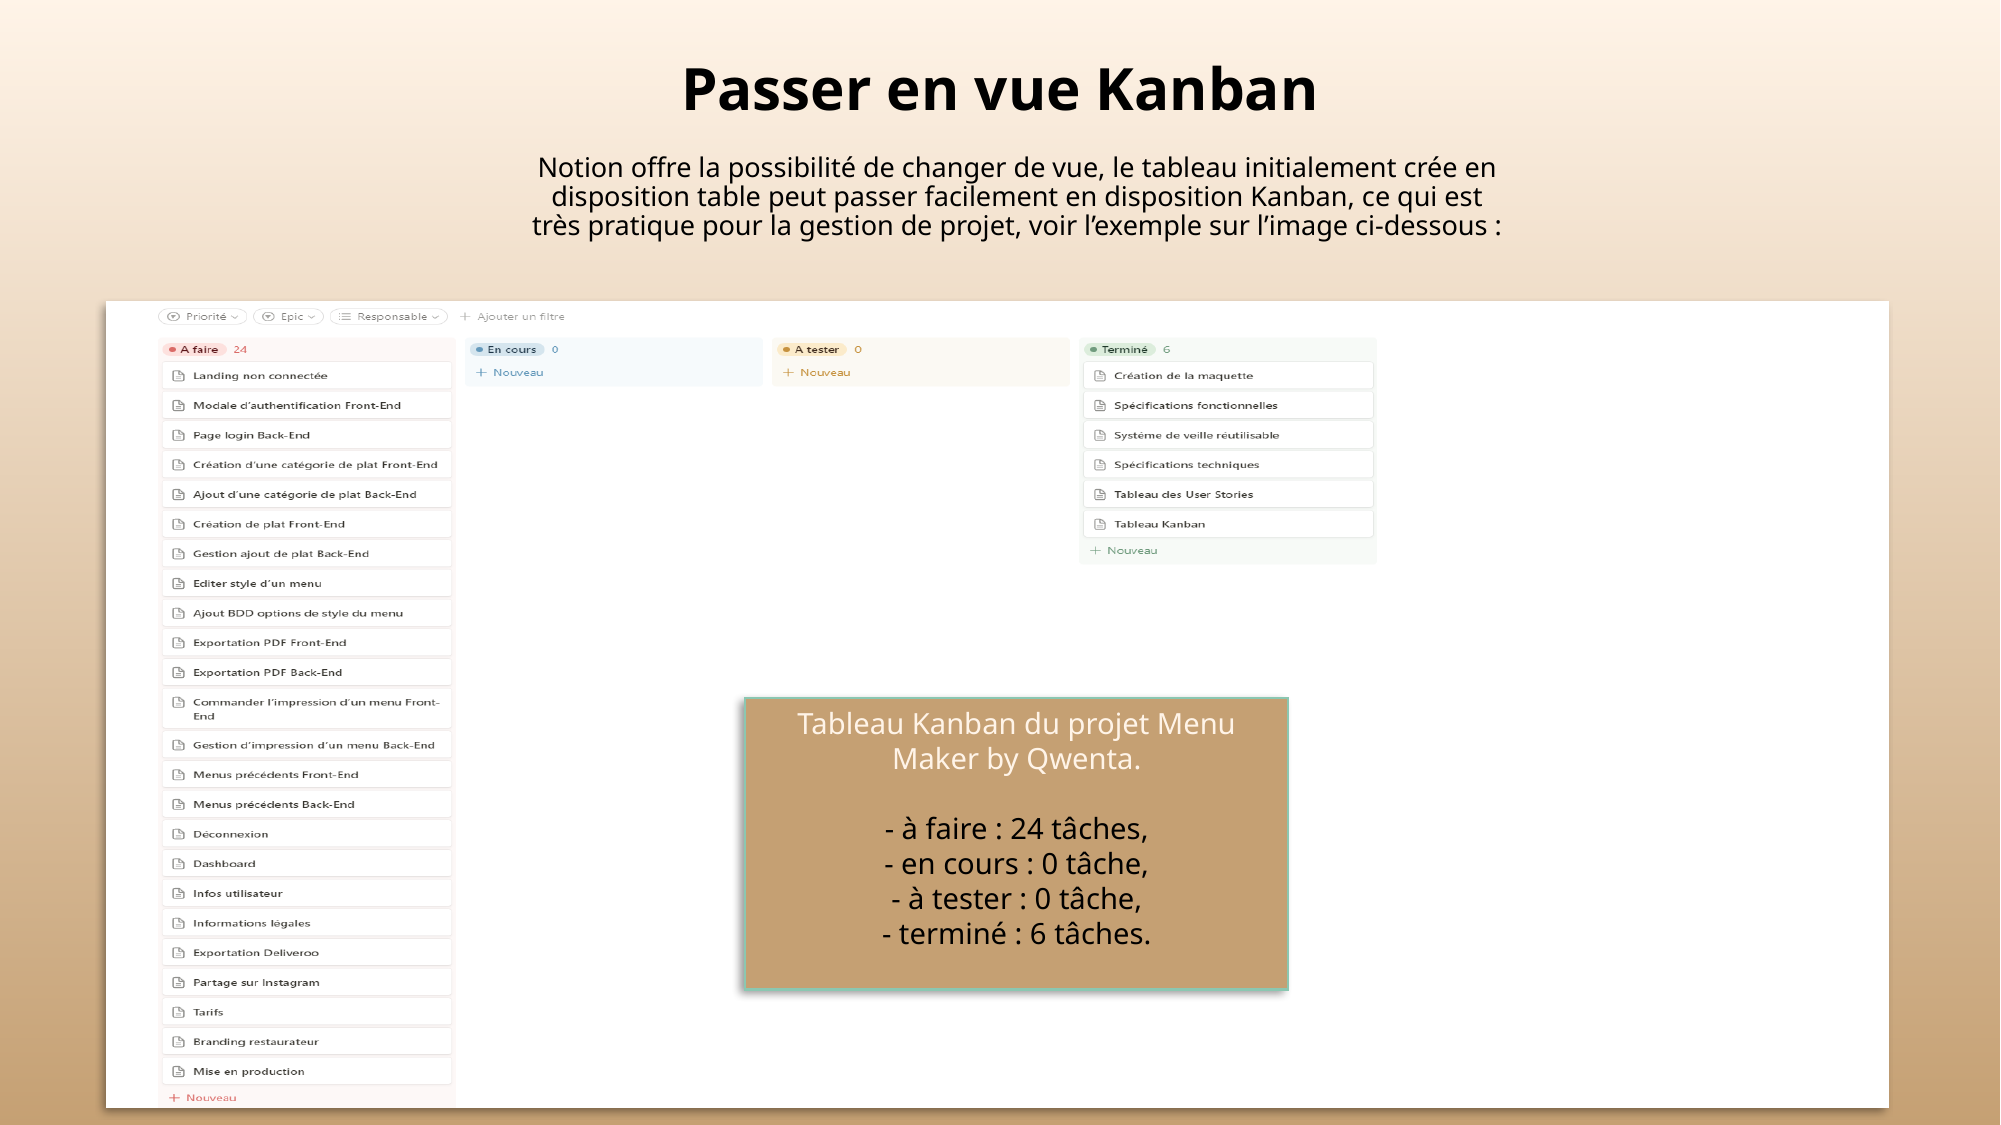

# Passer en vue Kanban
Notion offre la possibilité de changer de vue, le tableau initialement crée en disposition table peut passer facilement en disposition Kanban, ce qui est très pratique pour la gestion de projet, voir l’exemple sur l’image ci-dessous :
Tableau Kanban du projet Menu Maker by Qwenta.
- à faire : 24 tâches,
- en cours : 0 tâche,
- à tester : 0 tâche,
- terminé : 6 tâches.